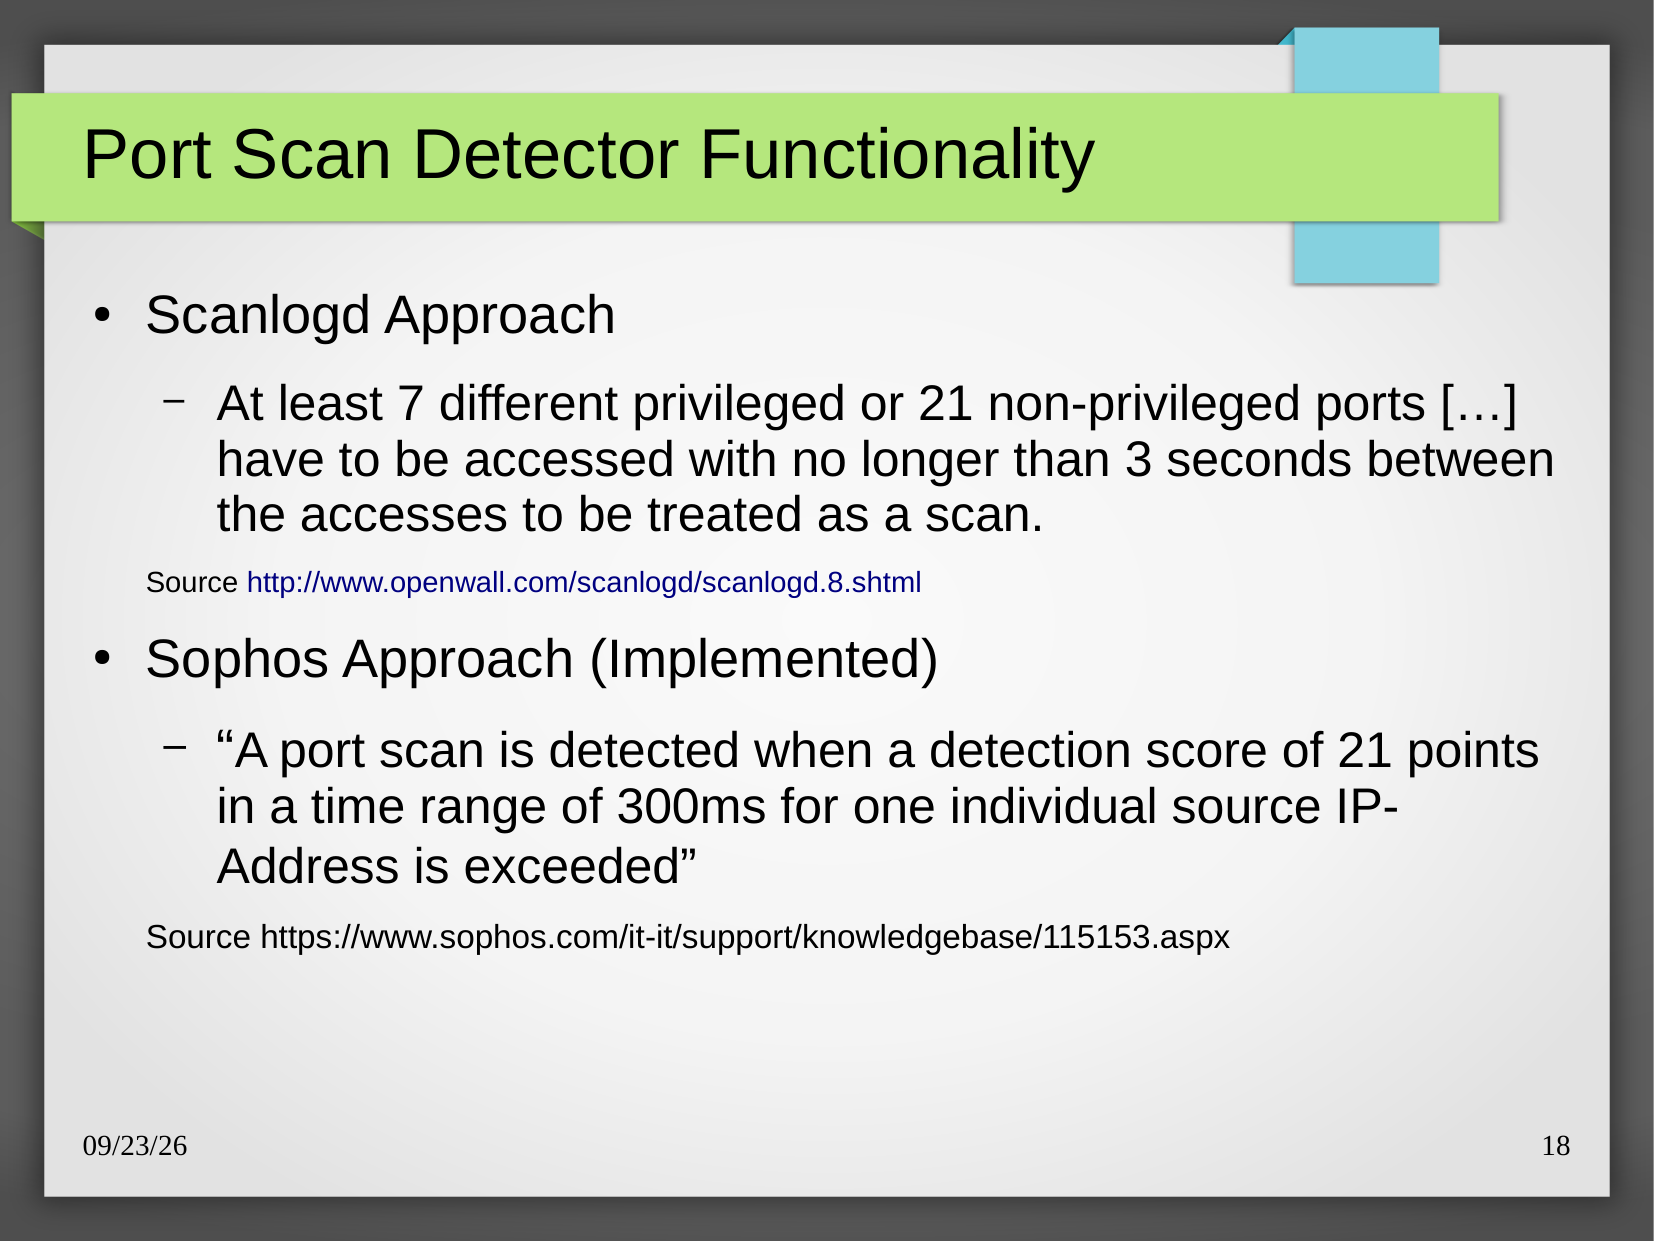

# Port Scan Detector Functionality
Scanlogd Approach
At least 7 different privileged or 21 non-privileged ports […] have to be accessed with no longer than 3 seconds between the accesses to be treated as a scan.
Source http://www.openwall.com/scanlogd/scanlogd.8.shtml
Sophos Approach (Implemented)
“A port scan is detected when a detection score of 21 points in a time range of 300ms for one individual source IP-Address is exceeded”
Source https://www.sophos.com/it-it/support/knowledgebase/115153.aspx
18